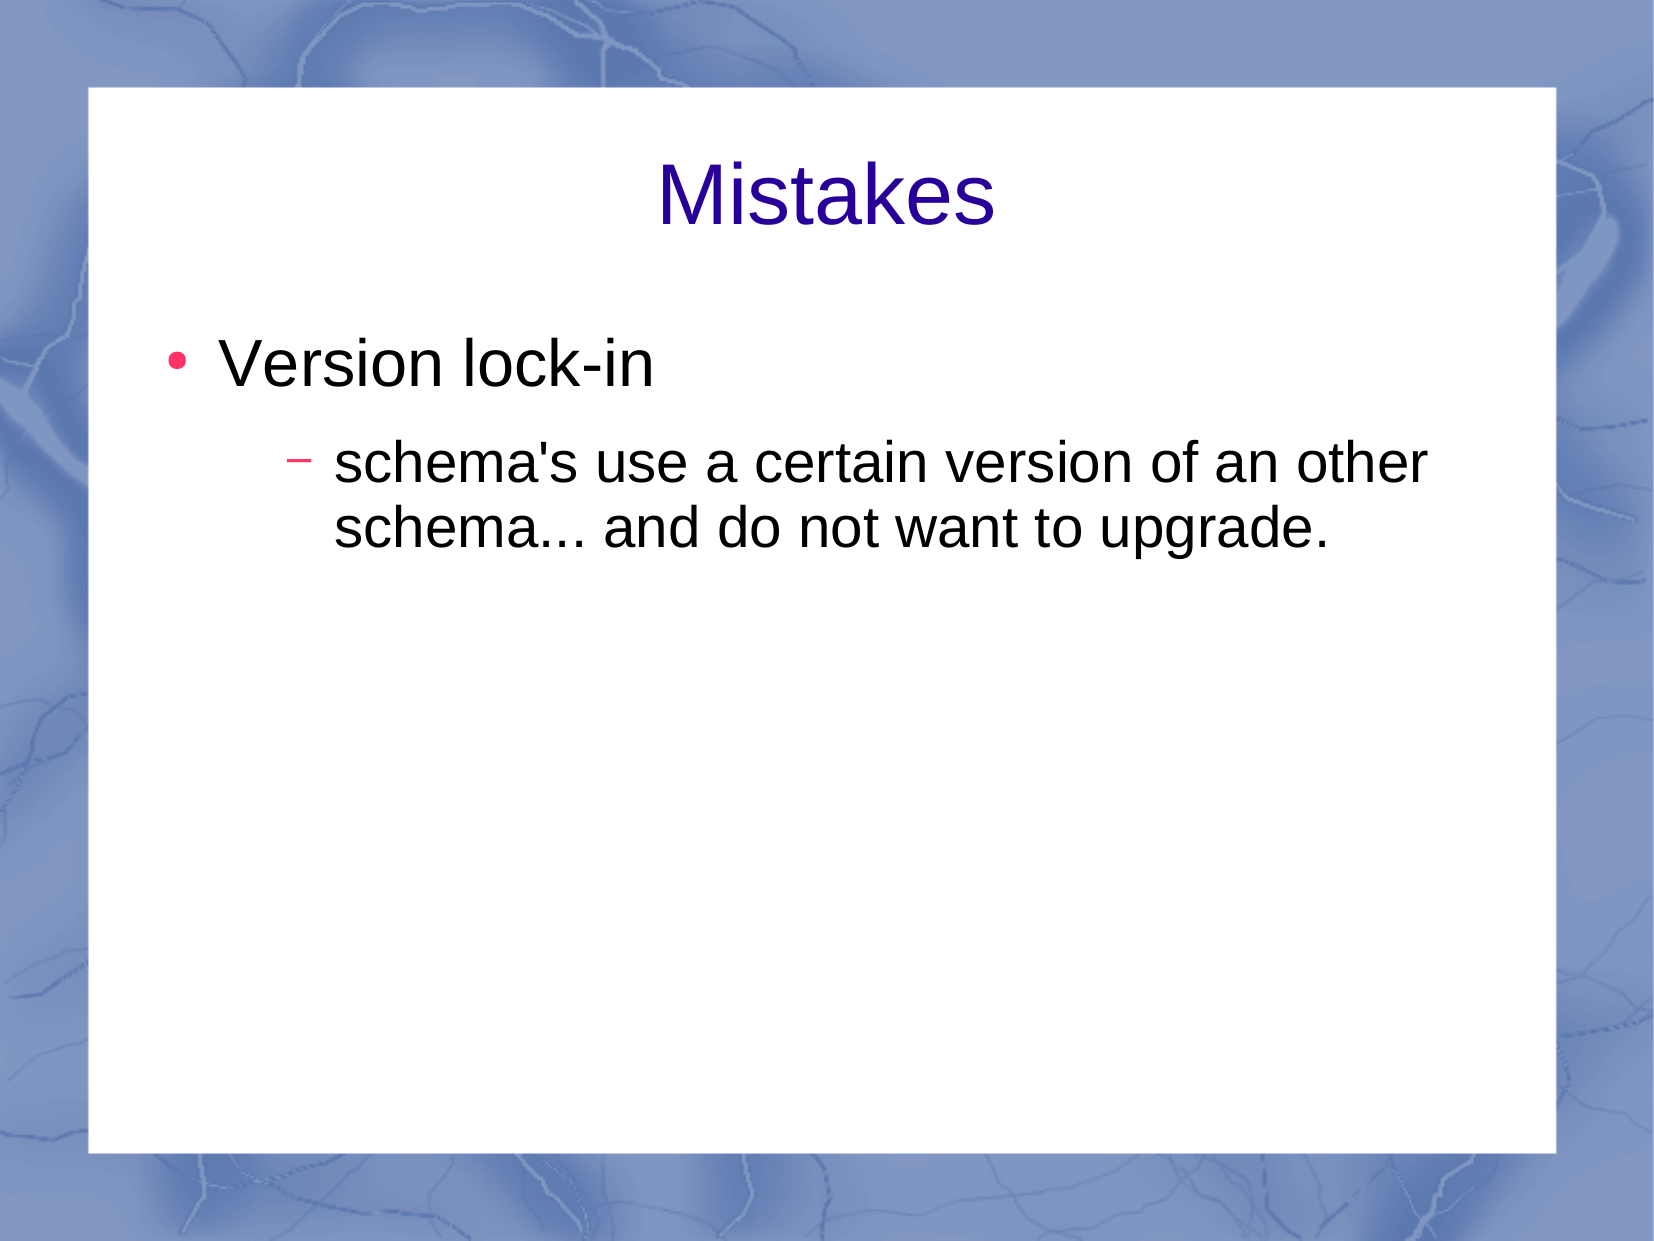

# Mistakes
Version lock-in
schema's use a certain version of an other schema... and do not want to upgrade.